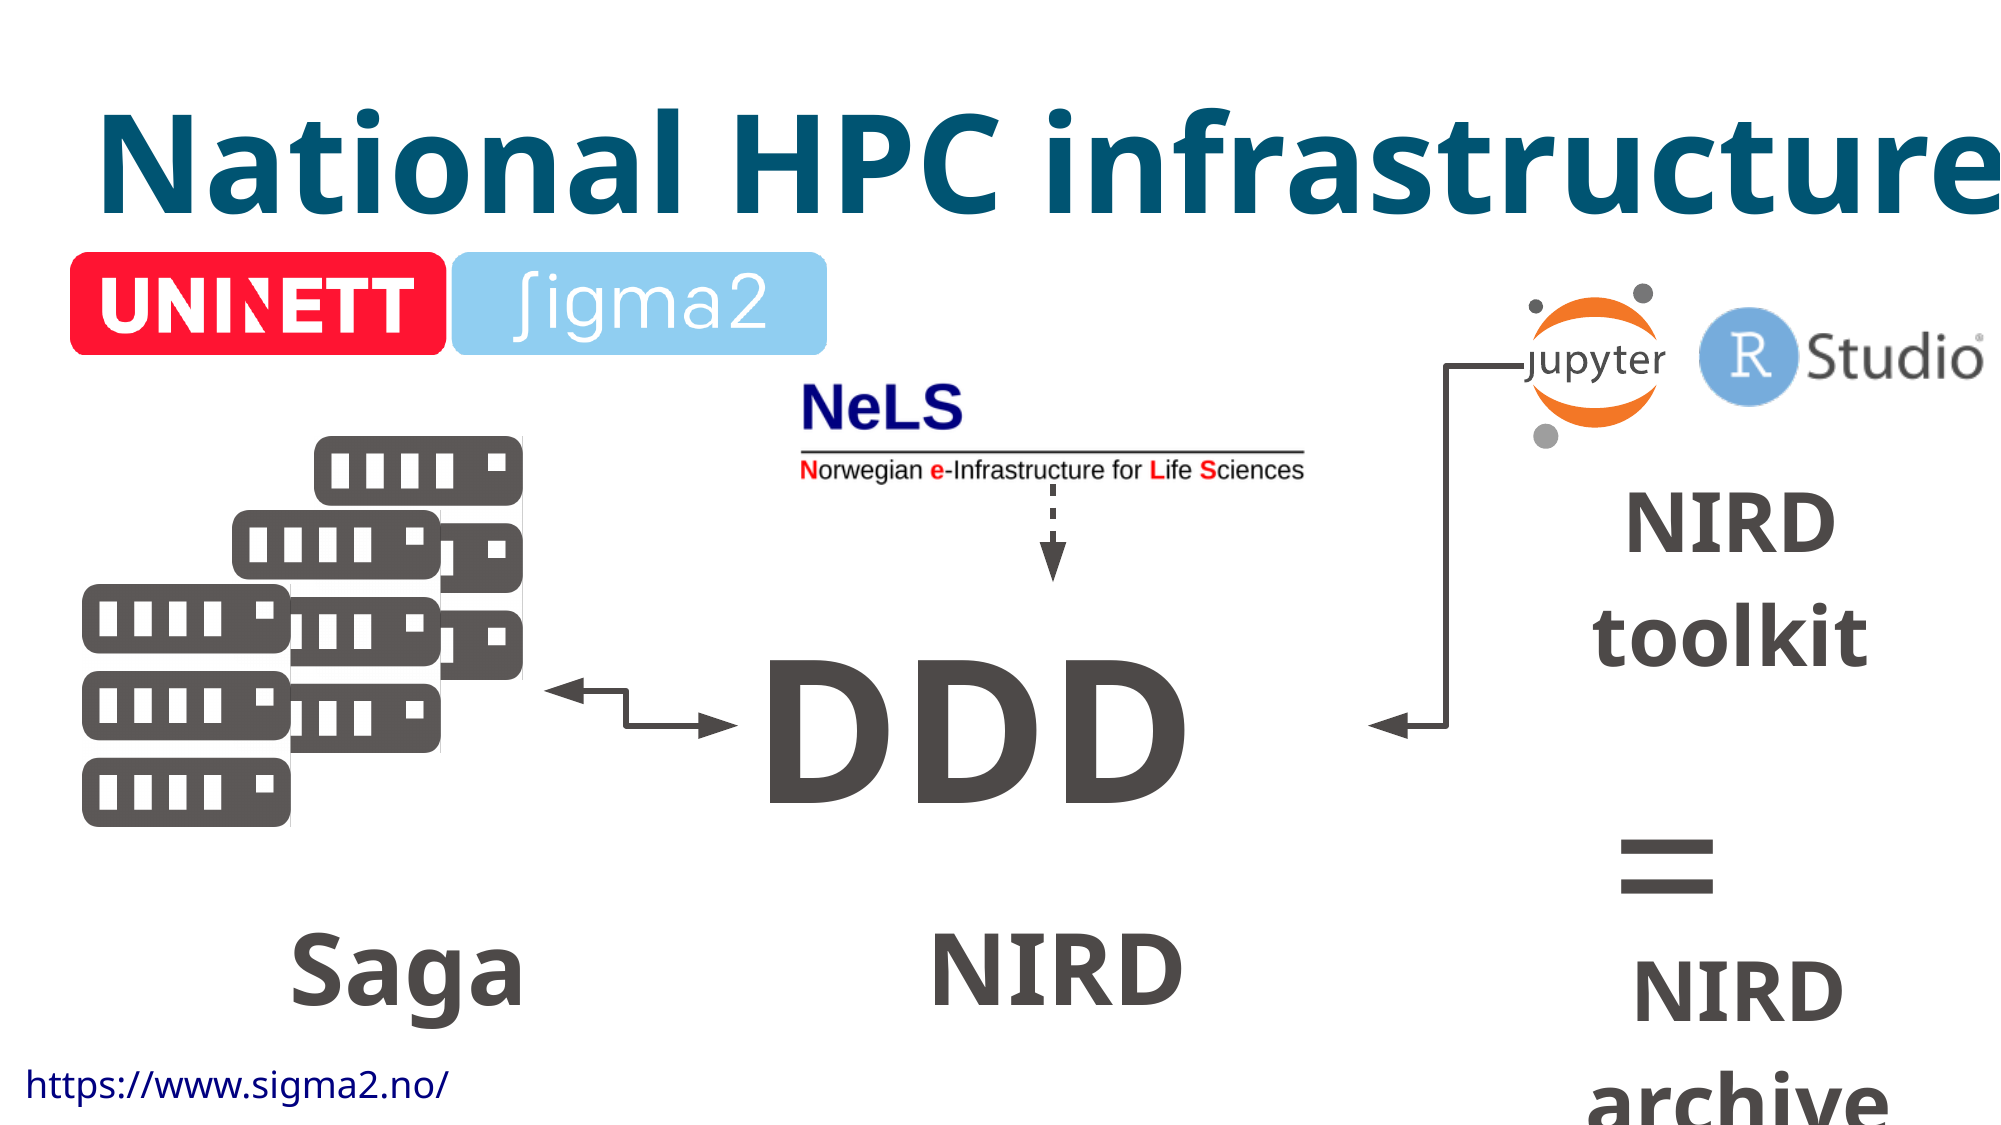

National HPC infrastructure
NIRD
toolkit
DDD
=
Saga
NIRD
NIRD
archive
https://www.sigma2.no/